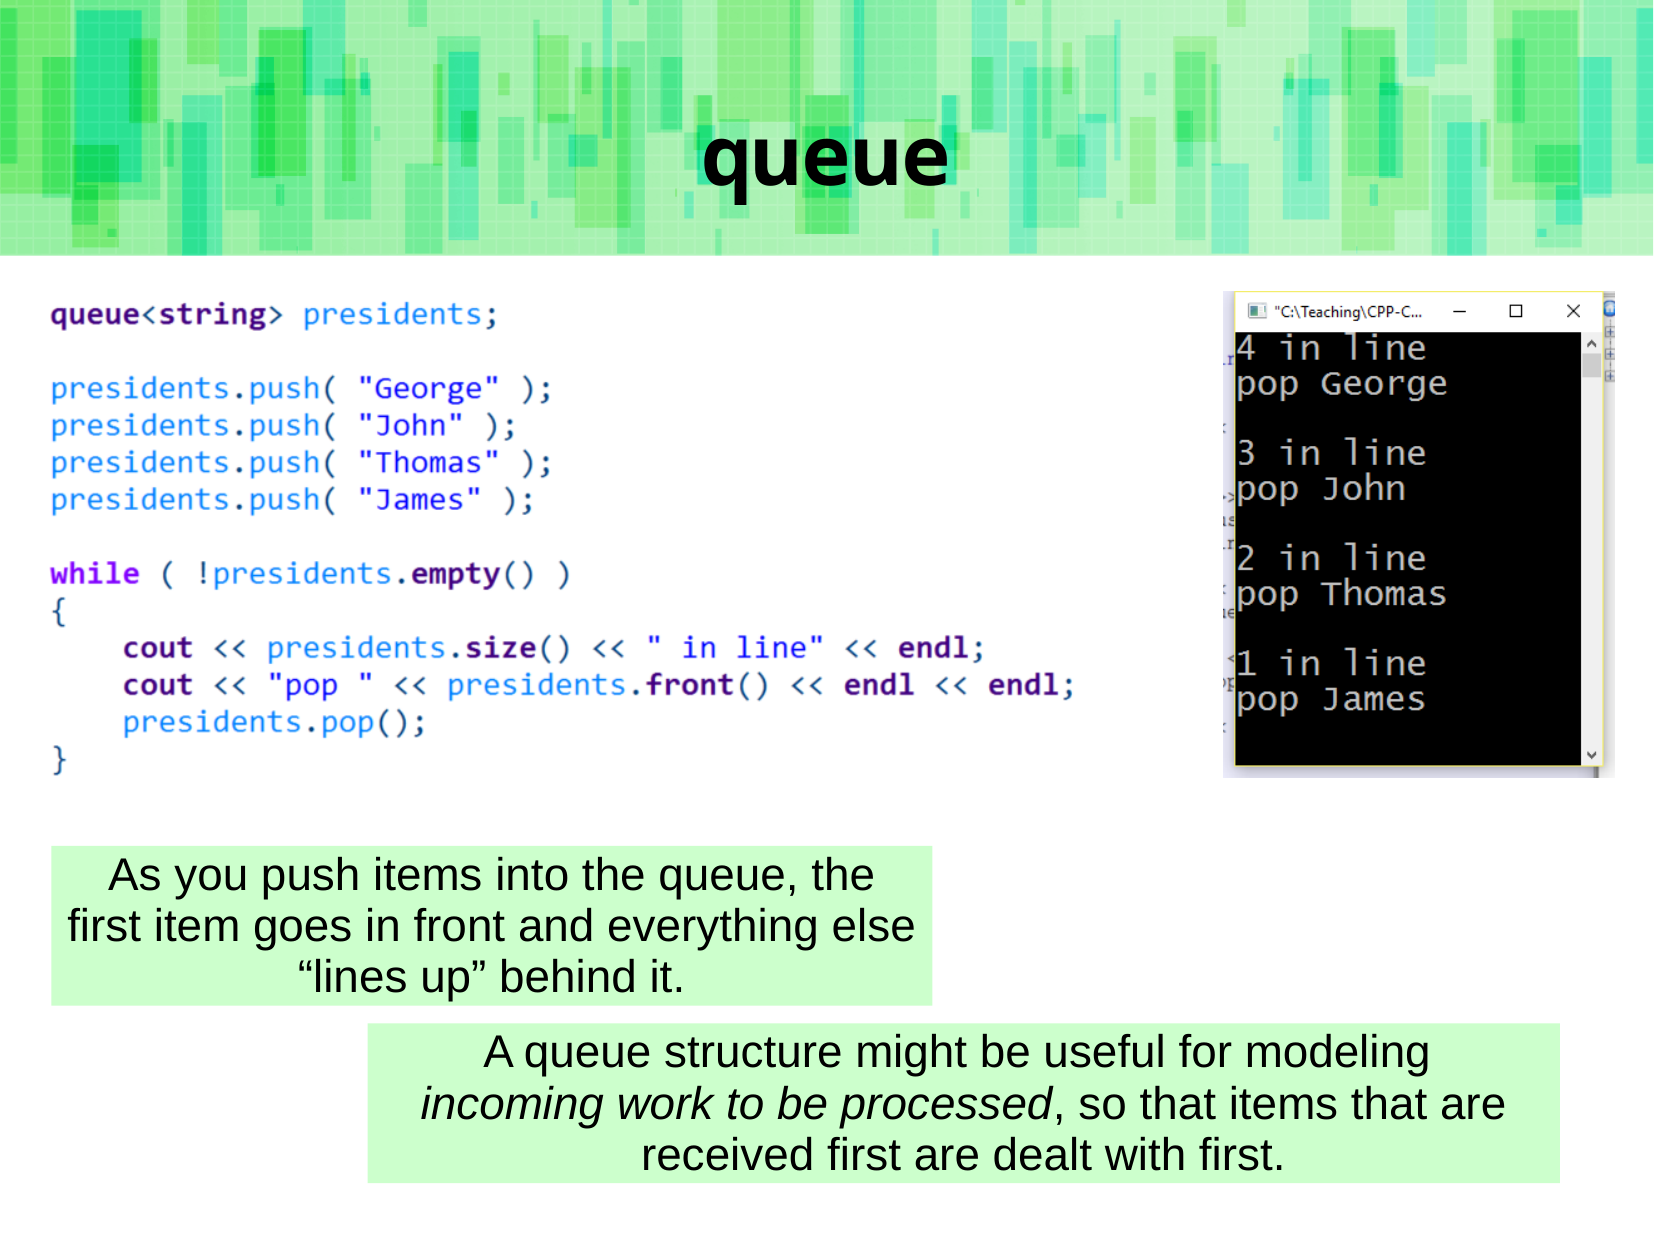

# queue
As you push items into the queue, the first item goes in front and everything else “lines up” behind it.
A queue structure might be useful for modeling
incoming work to be processed, so that items that are received first are dealt with first.